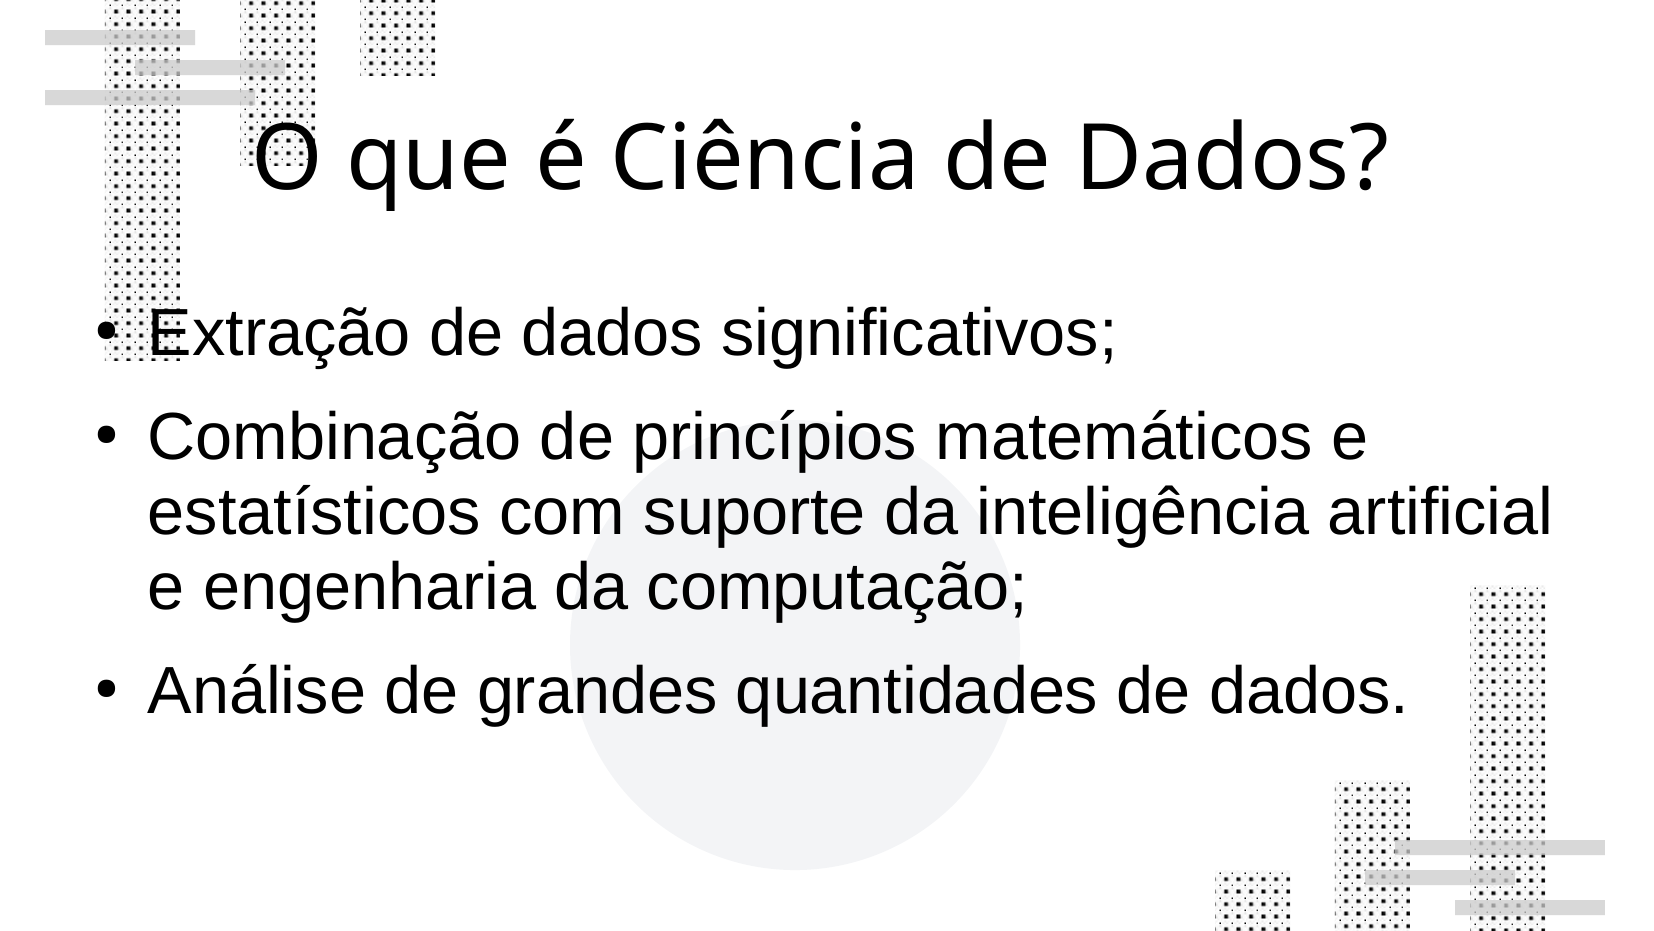

# O que é Ciência de Dados?
Extração de dados significativos;
Combinação de princípios matemáticos e estatísticos com suporte da inteligência artificial e engenharia da computação;
Análise de grandes quantidades de dados.